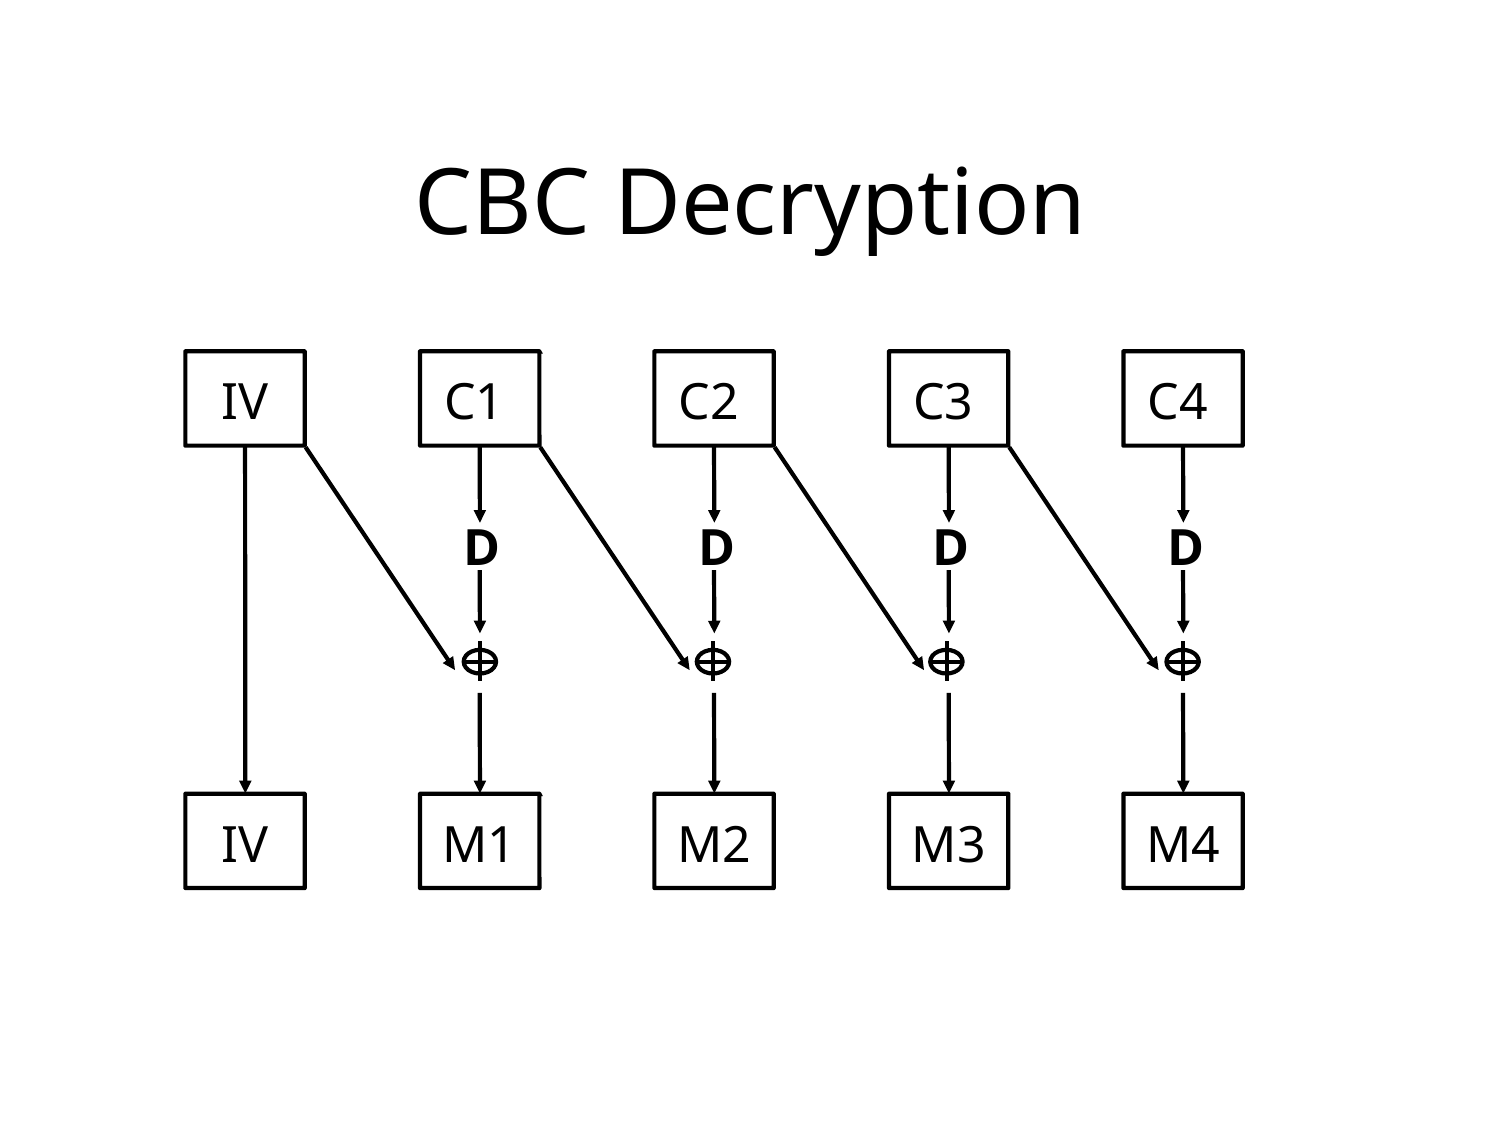

# CBC Decryption
IV
C1
C2
C3
C4
D
D
D
D
IV
M1
M2
M3
M4